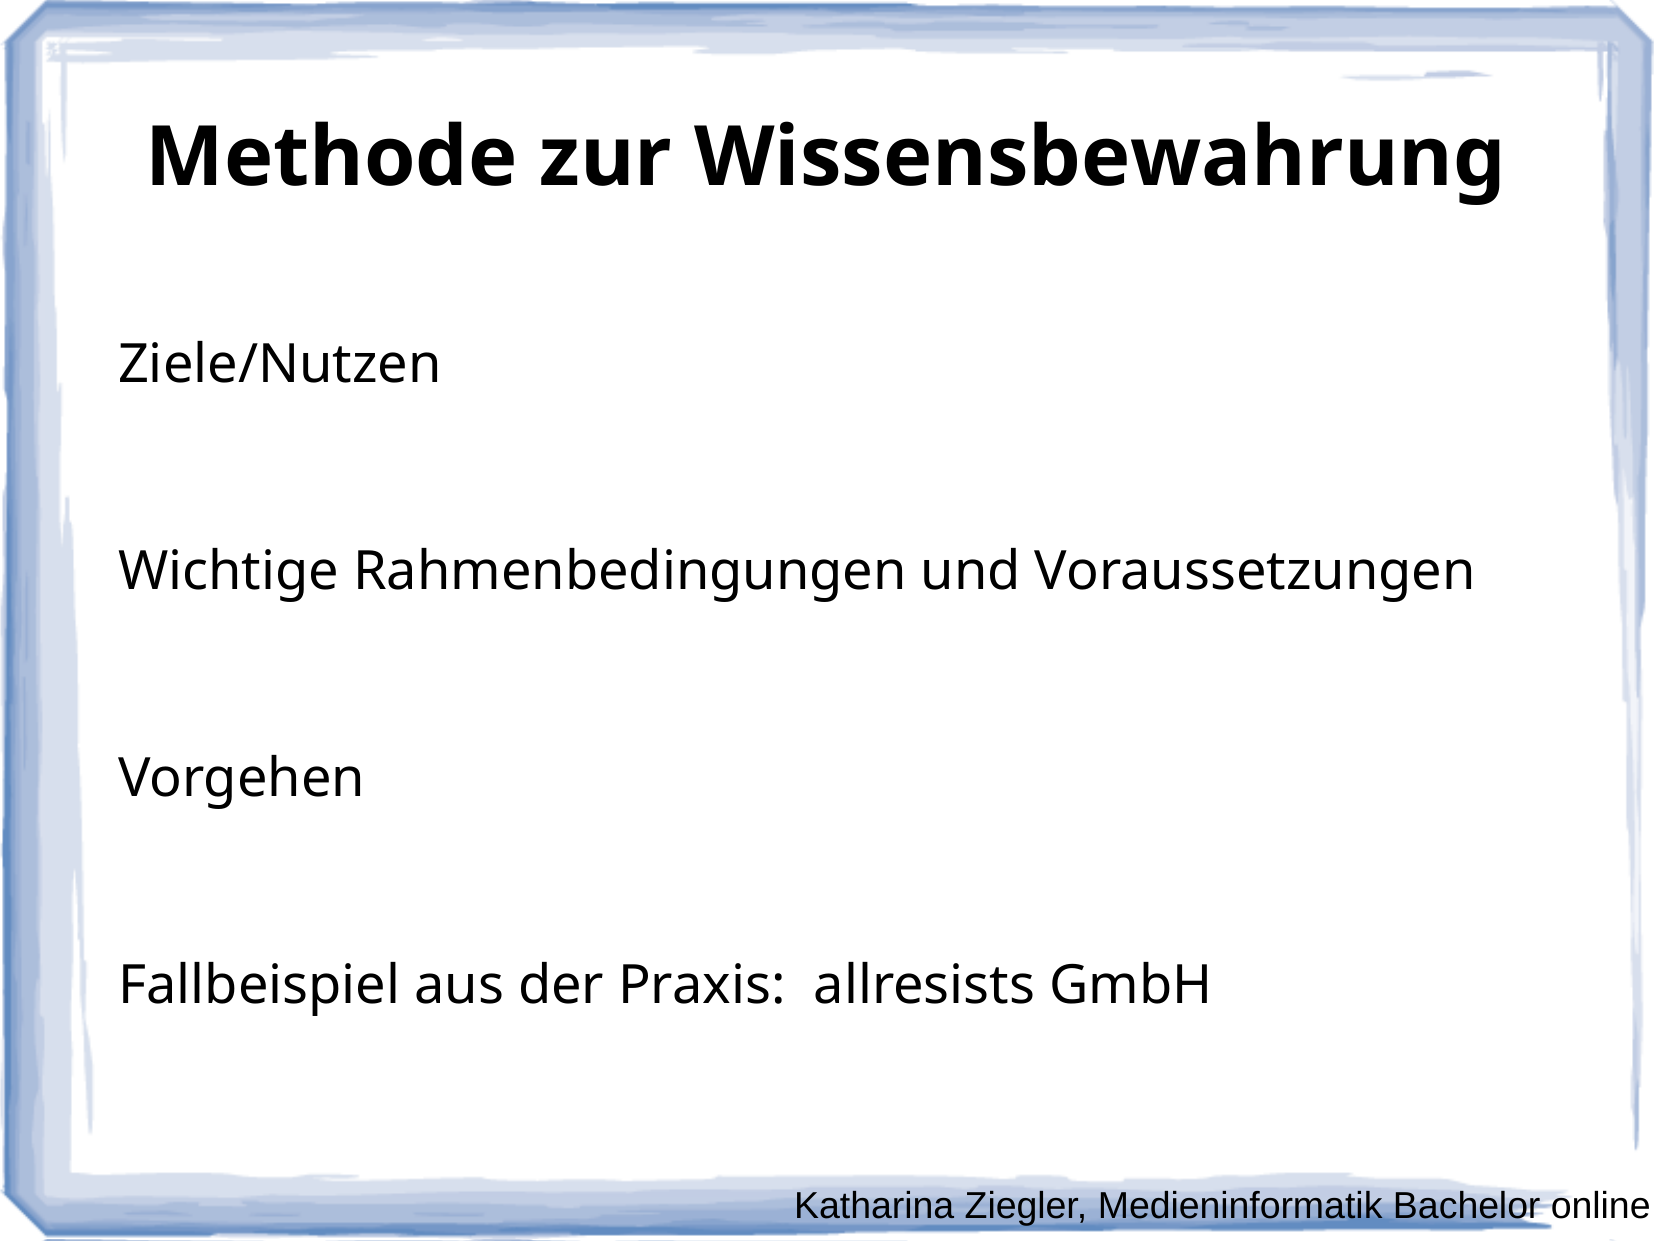

# Methode zur Wissensbewahrung
Ziele/Nutzen
Wichtige Rahmenbedingungen und Voraussetzungen
Vorgehen
Fallbeispiel aus der Praxis: allresists GmbH
Katharina Ziegler, Medieninformatik Bachelor online